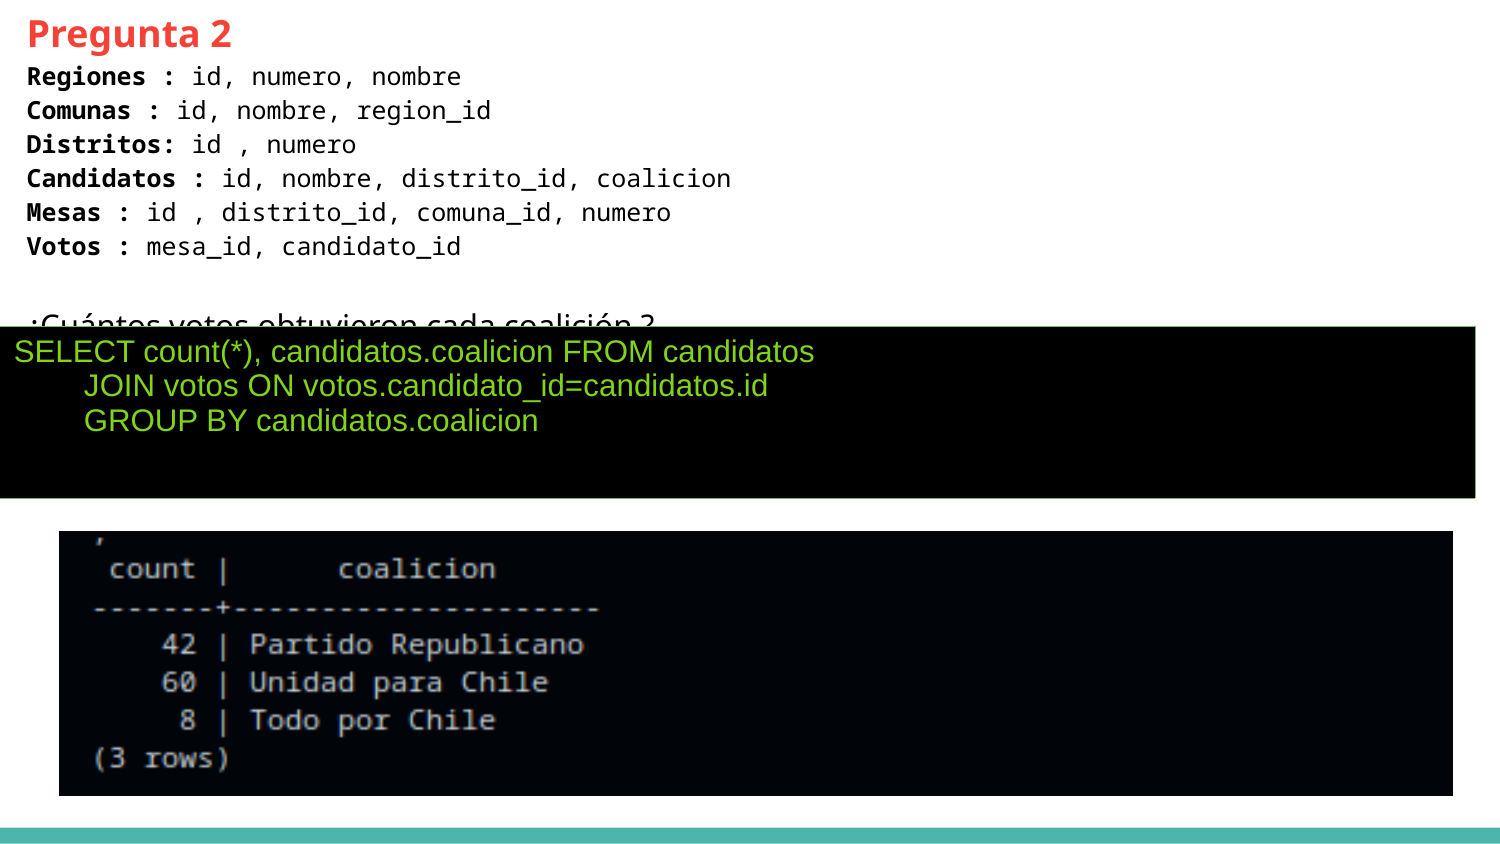

Pregunta 2
Regiones : id, numero, nombre
Comunas : id, nombre, region_id
Distritos: id , numero
Candidatos : id, nombre, distrito_id, coalicion
Mesas : id , distrito_id, comuna_id, numero
Votos : mesa_id, candidato_id
¿Cuántos votos obtuvieron cada coalición ?
| SELECT count(\*), candidatos.coalicion FROM candidatos JOIN votos ON votos.candidato\_id=candidatos.id GROUP BY candidatos.coalicion |
| --- |